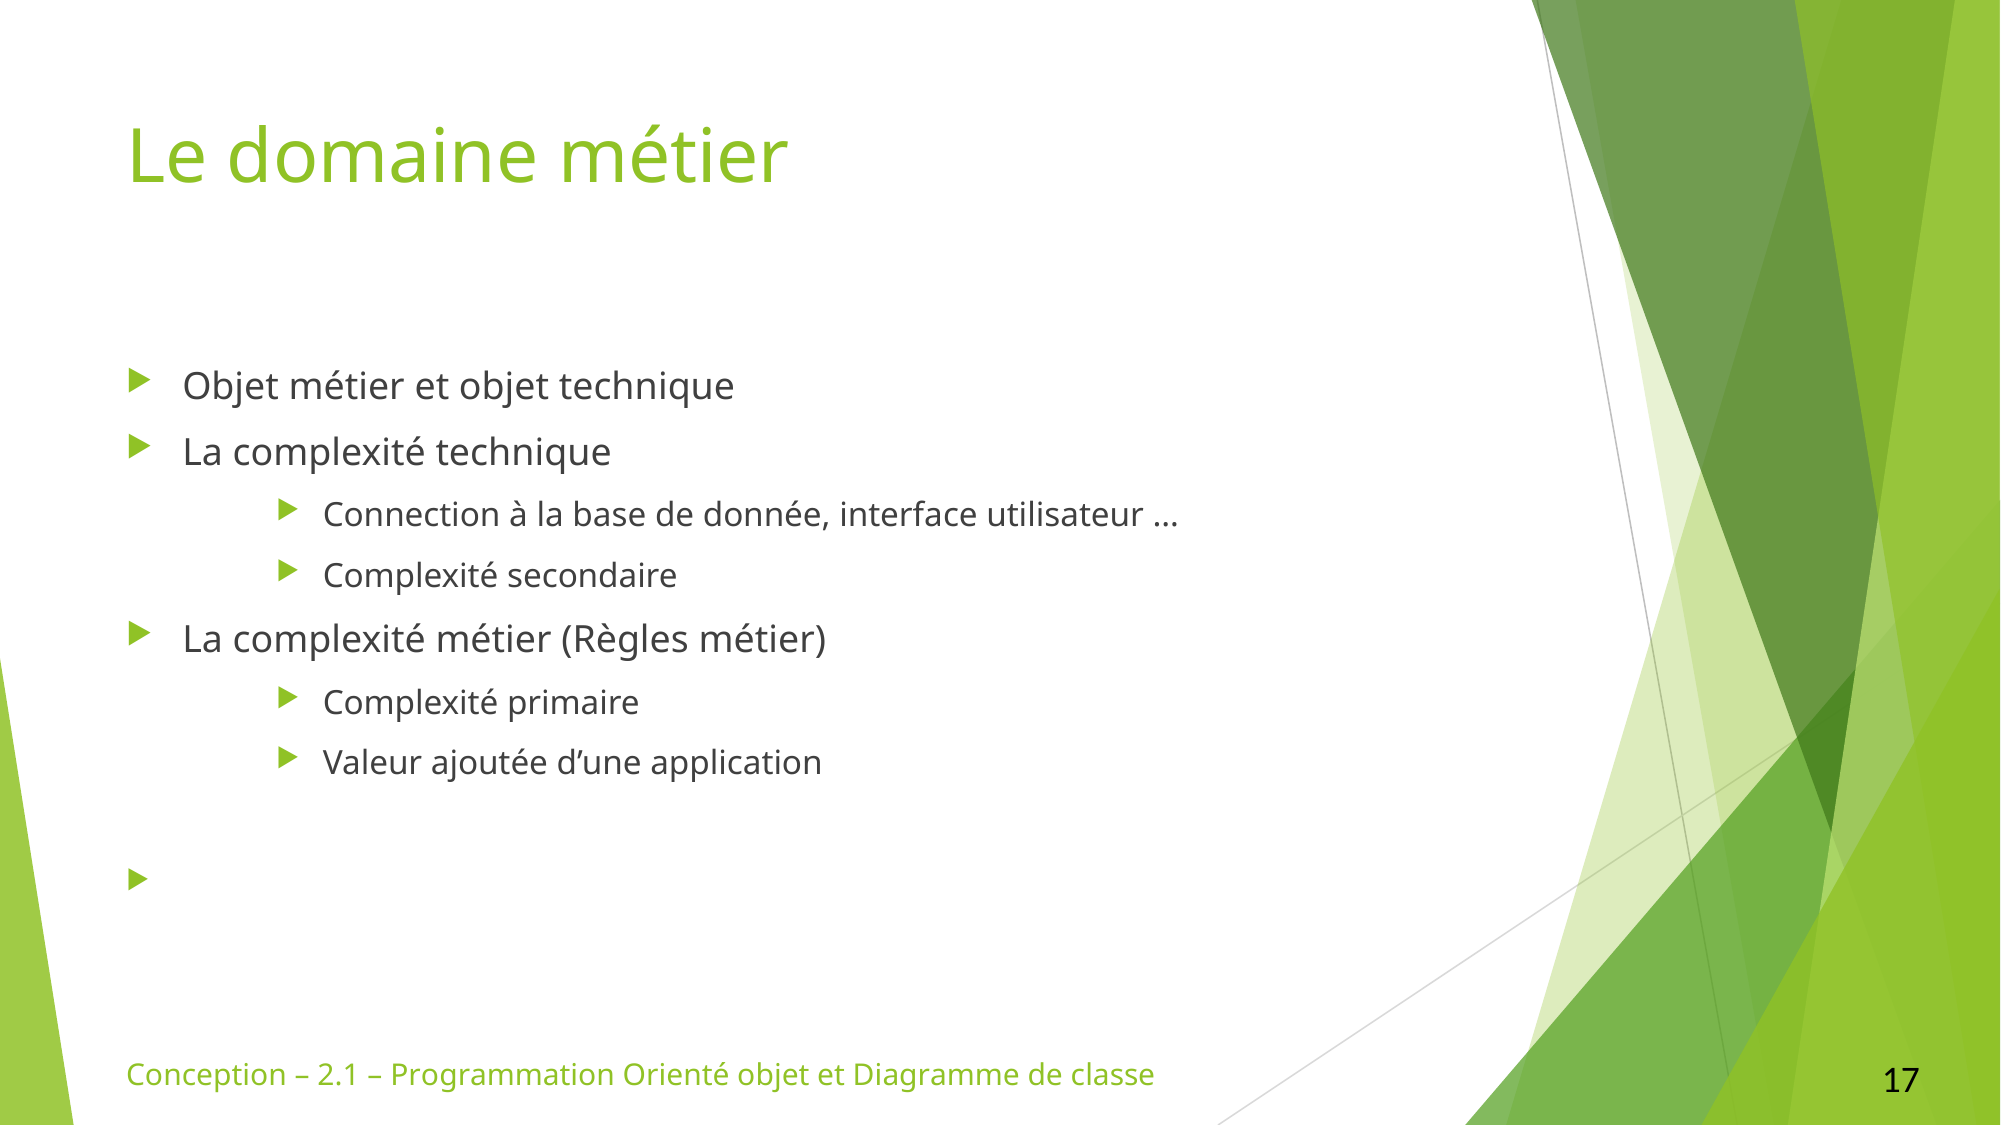

# Le domaine métier
Objet métier et objet technique
La complexité technique
Connection à la base de donnée, interface utilisateur …
Complexité secondaire
La complexité métier (Règles métier)
Complexité primaire
Valeur ajoutée d’une application
Conception – 2.1 – Programmation Orienté objet et Diagramme de classe